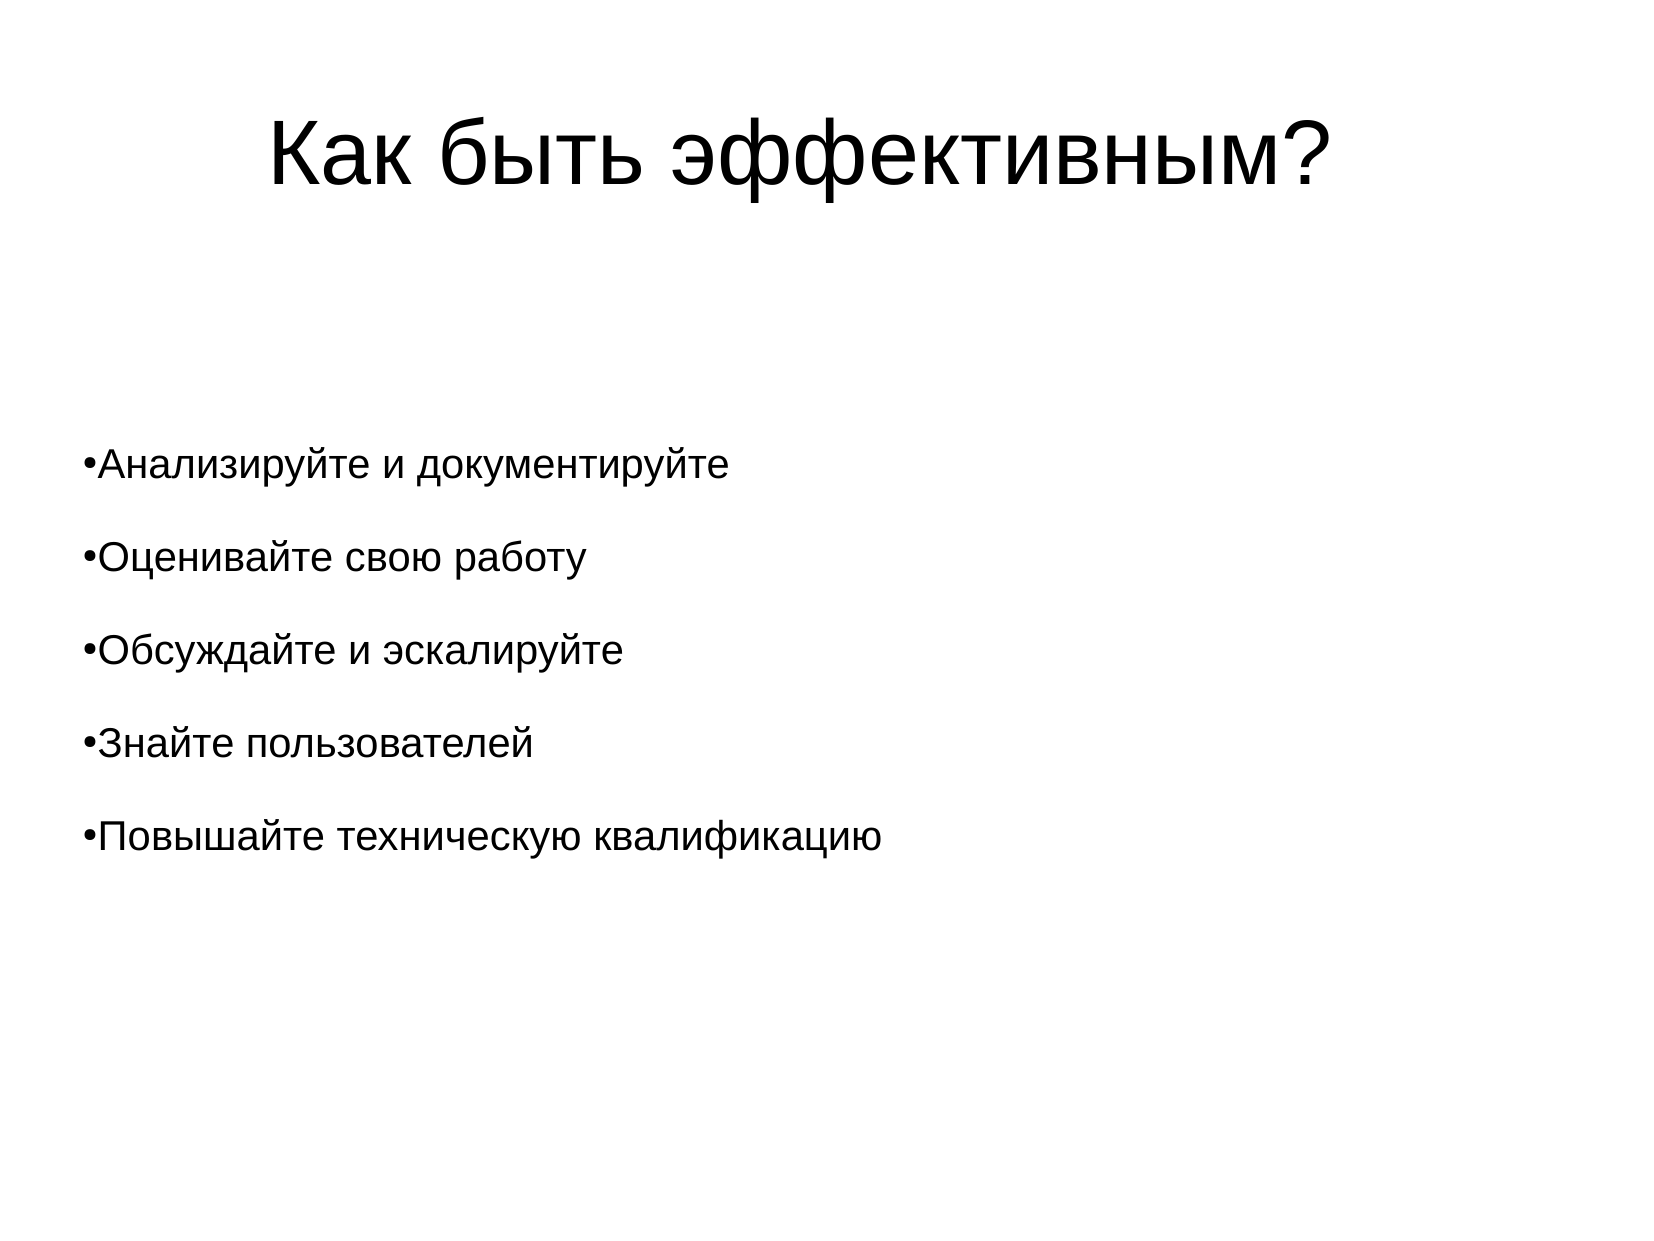

# Как быть эффективным?
Анализируйте и документируйте
Оценивайте свою работу
Обсуждайте и эскалируйте
Знайте пользователей
Повышайте техническую квалификацию